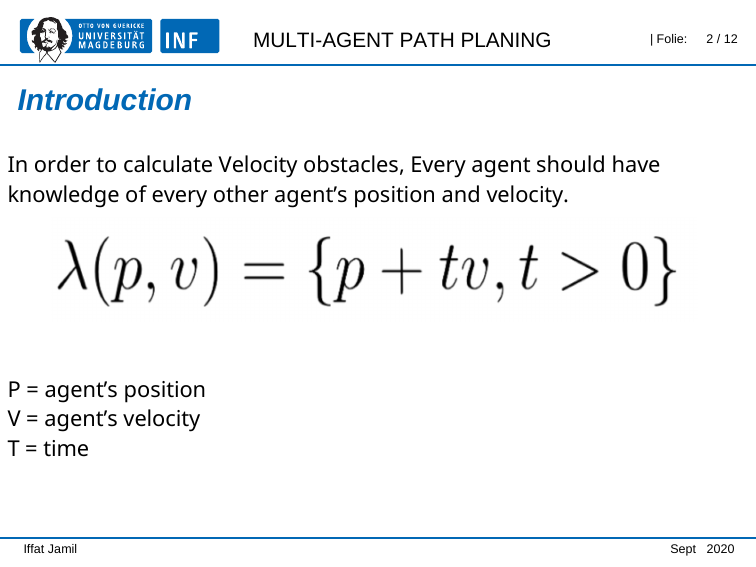

MULTI-AGENT PATH PLANING
| Folie:
2 / 12
Introduction
In order to calculate Velocity obstacles, Every agent should have knowledge of every other agent’s position and velocity.
P = agent’s position
V = agent’s velocity
T = time
 Iffat Jamil
 Sept
2020